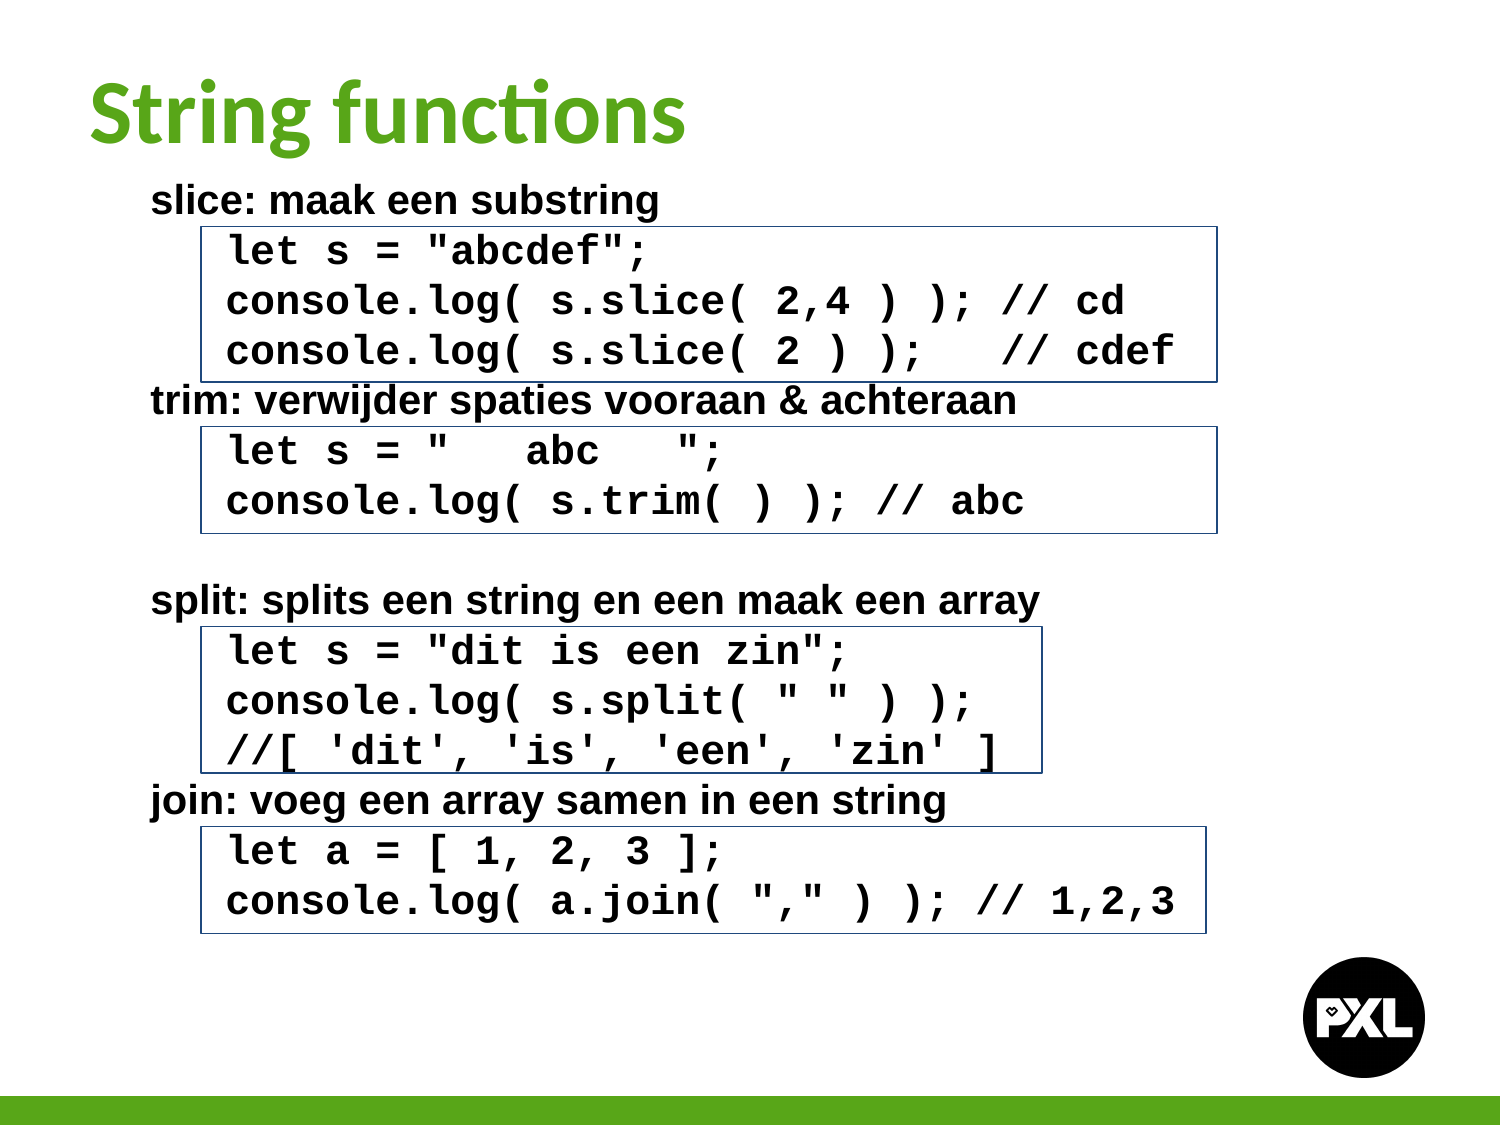

String functions
slice: maak een substring
let s = "abcdef";
console.log( s.slice( 2,4 ) ); // cd
console.log( s.slice( 2 ) ); // cdef
trim: verwijder spaties vooraan & achteraan
let s = " abc ";
console.log( s.trim( ) ); // abc
split: splits een string en een maak een array
let s = "dit is een zin";
console.log( s.split( " " ) );
//[ 'dit', 'is', 'een', 'zin' ]
join: voeg een array samen in een string
let a = [ 1, 2, 3 ];
console.log( a.join( "," ) ); // 1,2,3